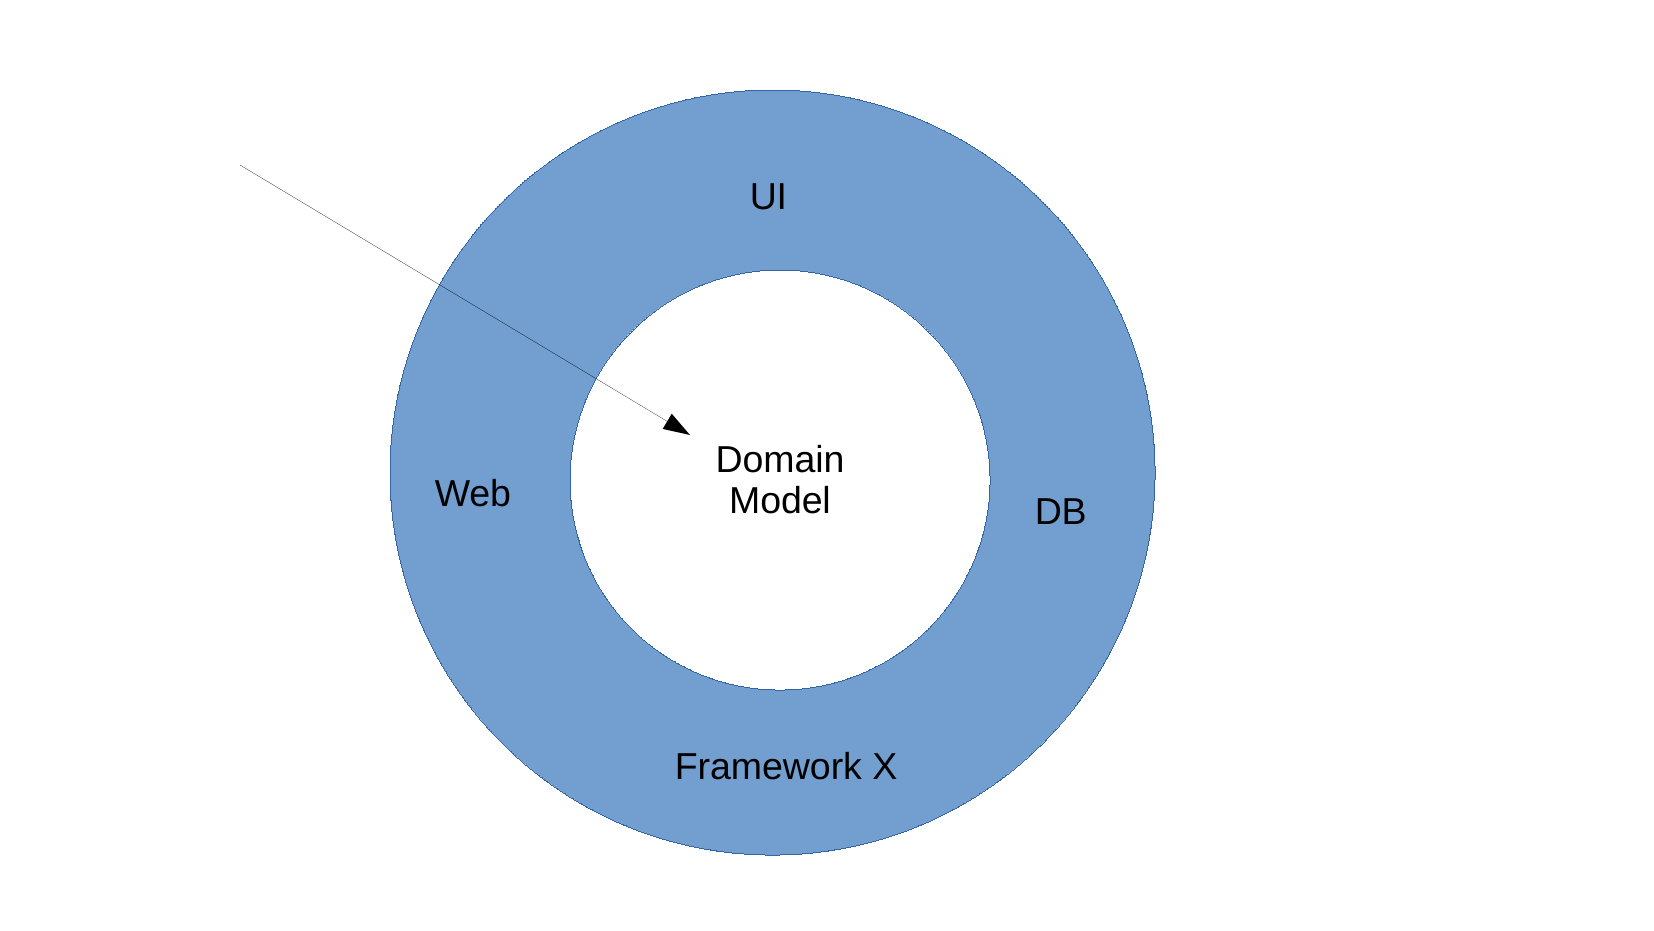

UI
Domain
Model
Web
DB
Framework X